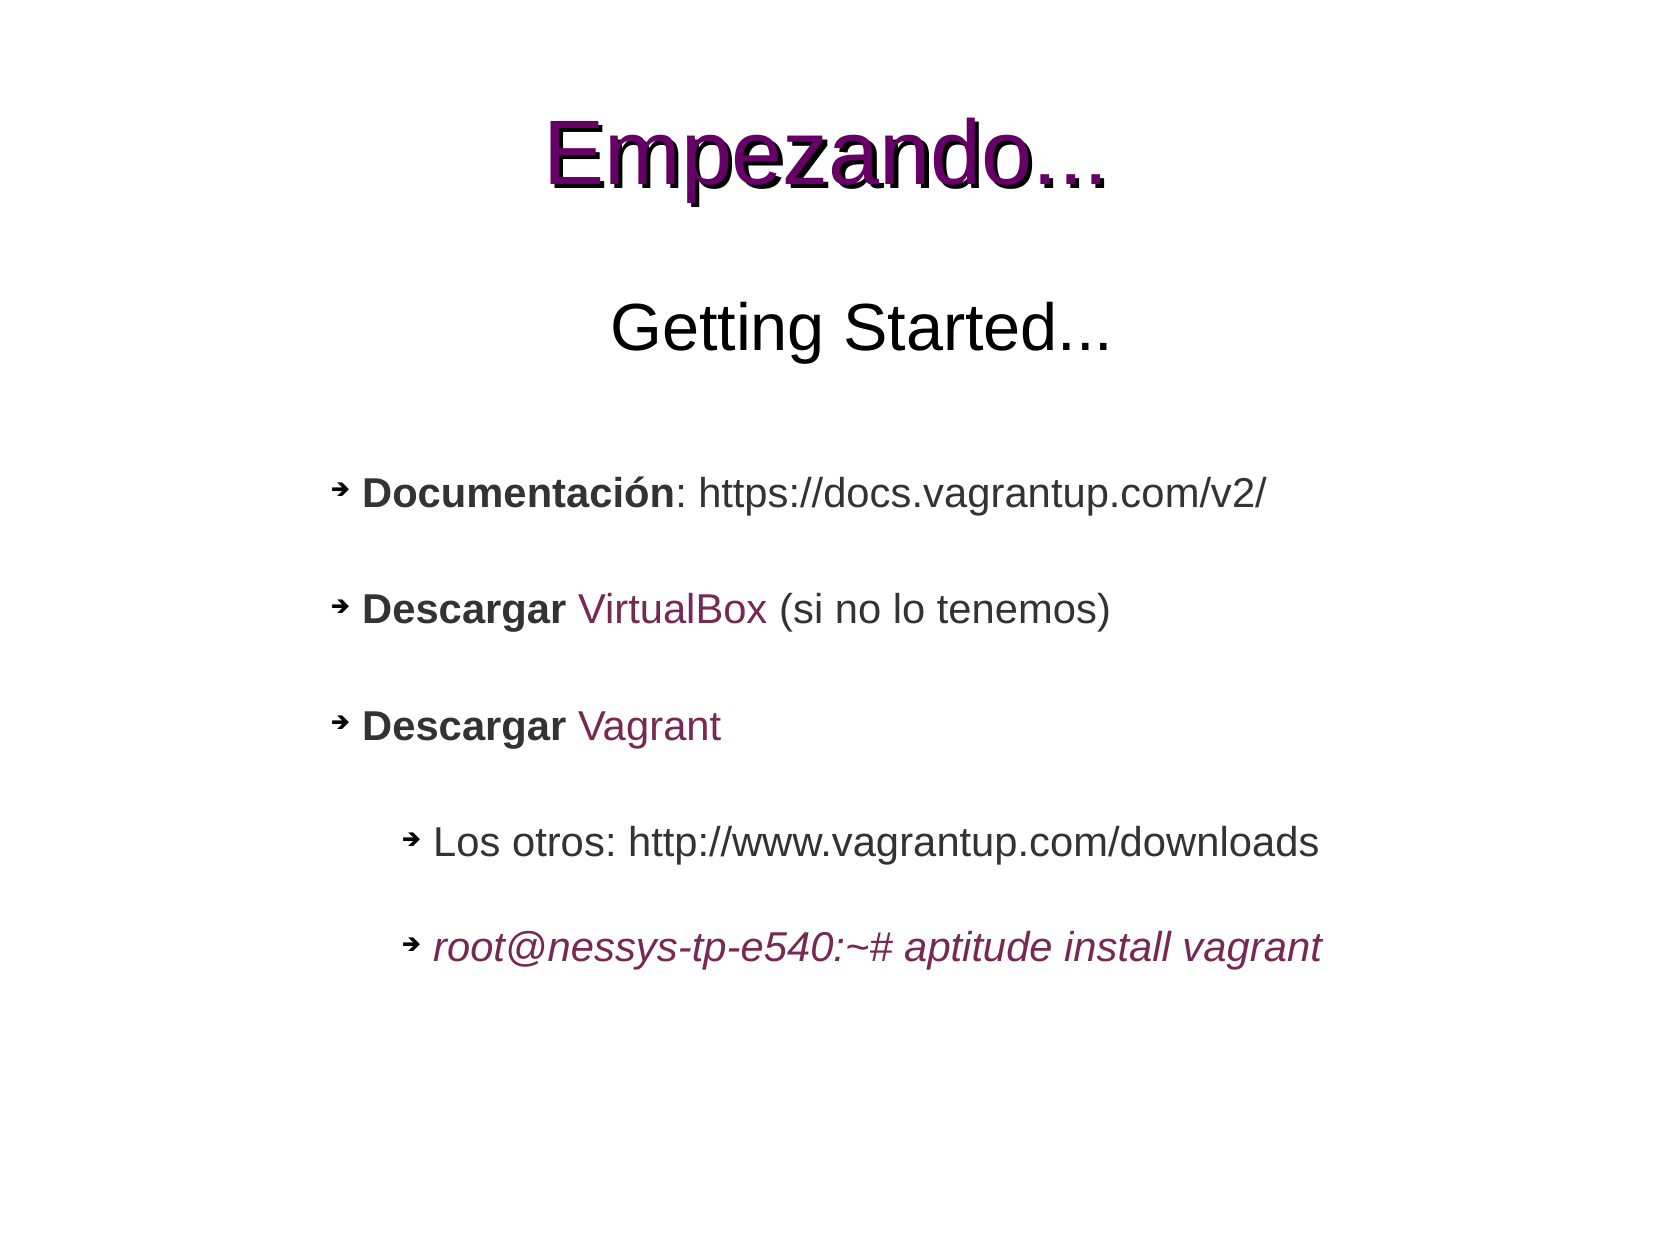

# Empezando...
Getting Started...
 Documentación: https://docs.vagrantup.com/v2/
 Descargar VirtualBox (si no lo tenemos)
 Descargar Vagrant
 Los otros: http://www.vagrantup.com/downloads
 root@nessys-tp-e540:~# aptitude install vagrant